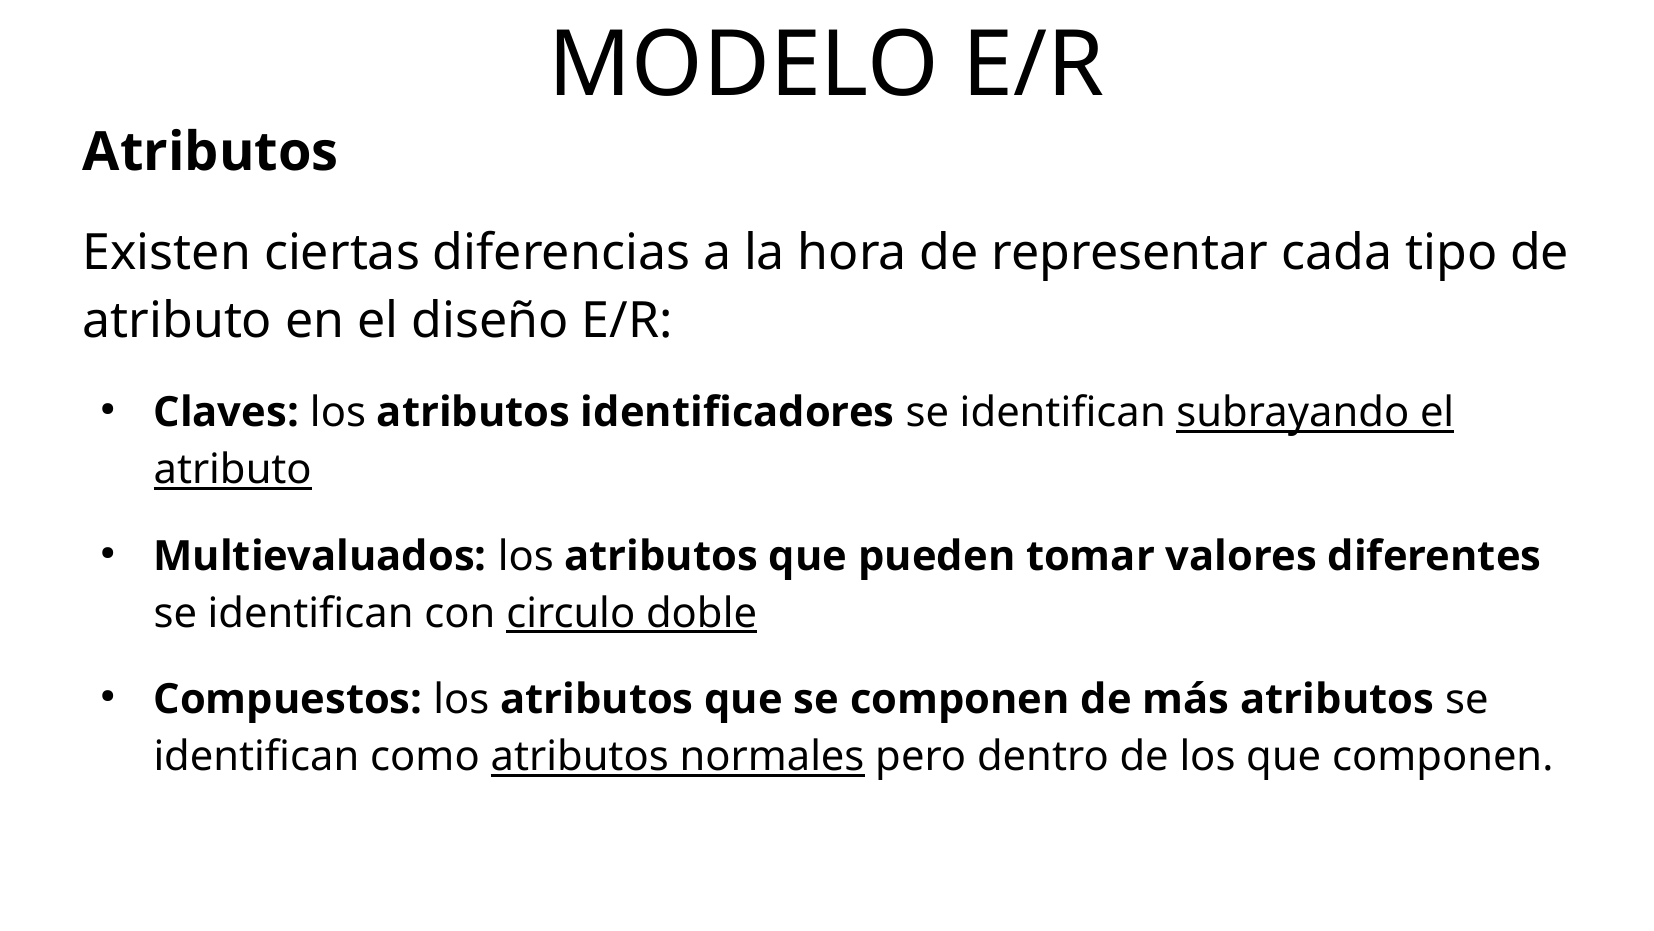

# MODELO E/R
Atributos
Existen ciertas diferencias a la hora de representar cada tipo de atributo en el diseño E/R:
Claves: los atributos identificadores se identifican subrayando el atributo
Multievaluados: los atributos que pueden tomar valores diferentes se identifican con circulo doble
Compuestos: los atributos que se componen de más atributos se identifican como atributos normales pero dentro de los que componen.